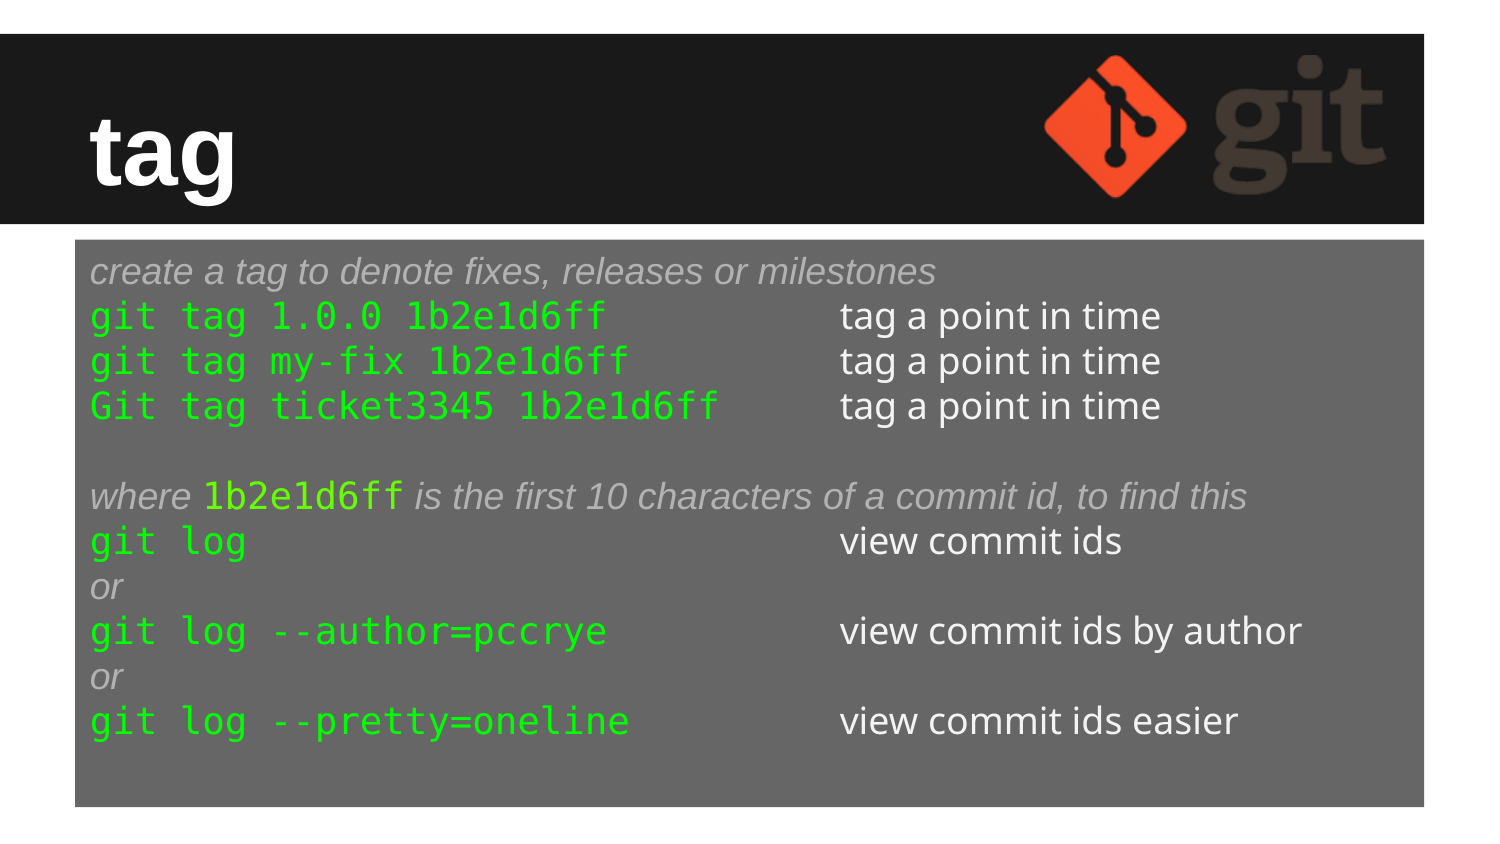

tag
create a tag to denote fixes, releases or milestones
git tag 1.0.0 1b2e1d6ff				tag a point in time
git tag my-fix 1b2e1d6ff			tag a point in time
Git tag ticket3345 1b2e1d6ff		tag a point in time
where 1b2e1d6ff is the first 10 characters of a commit id, to find this
git log								view commit ids
or
git log --author=pccrye 			view commit ids by author
or
git log --pretty=oneline			view commit ids easier